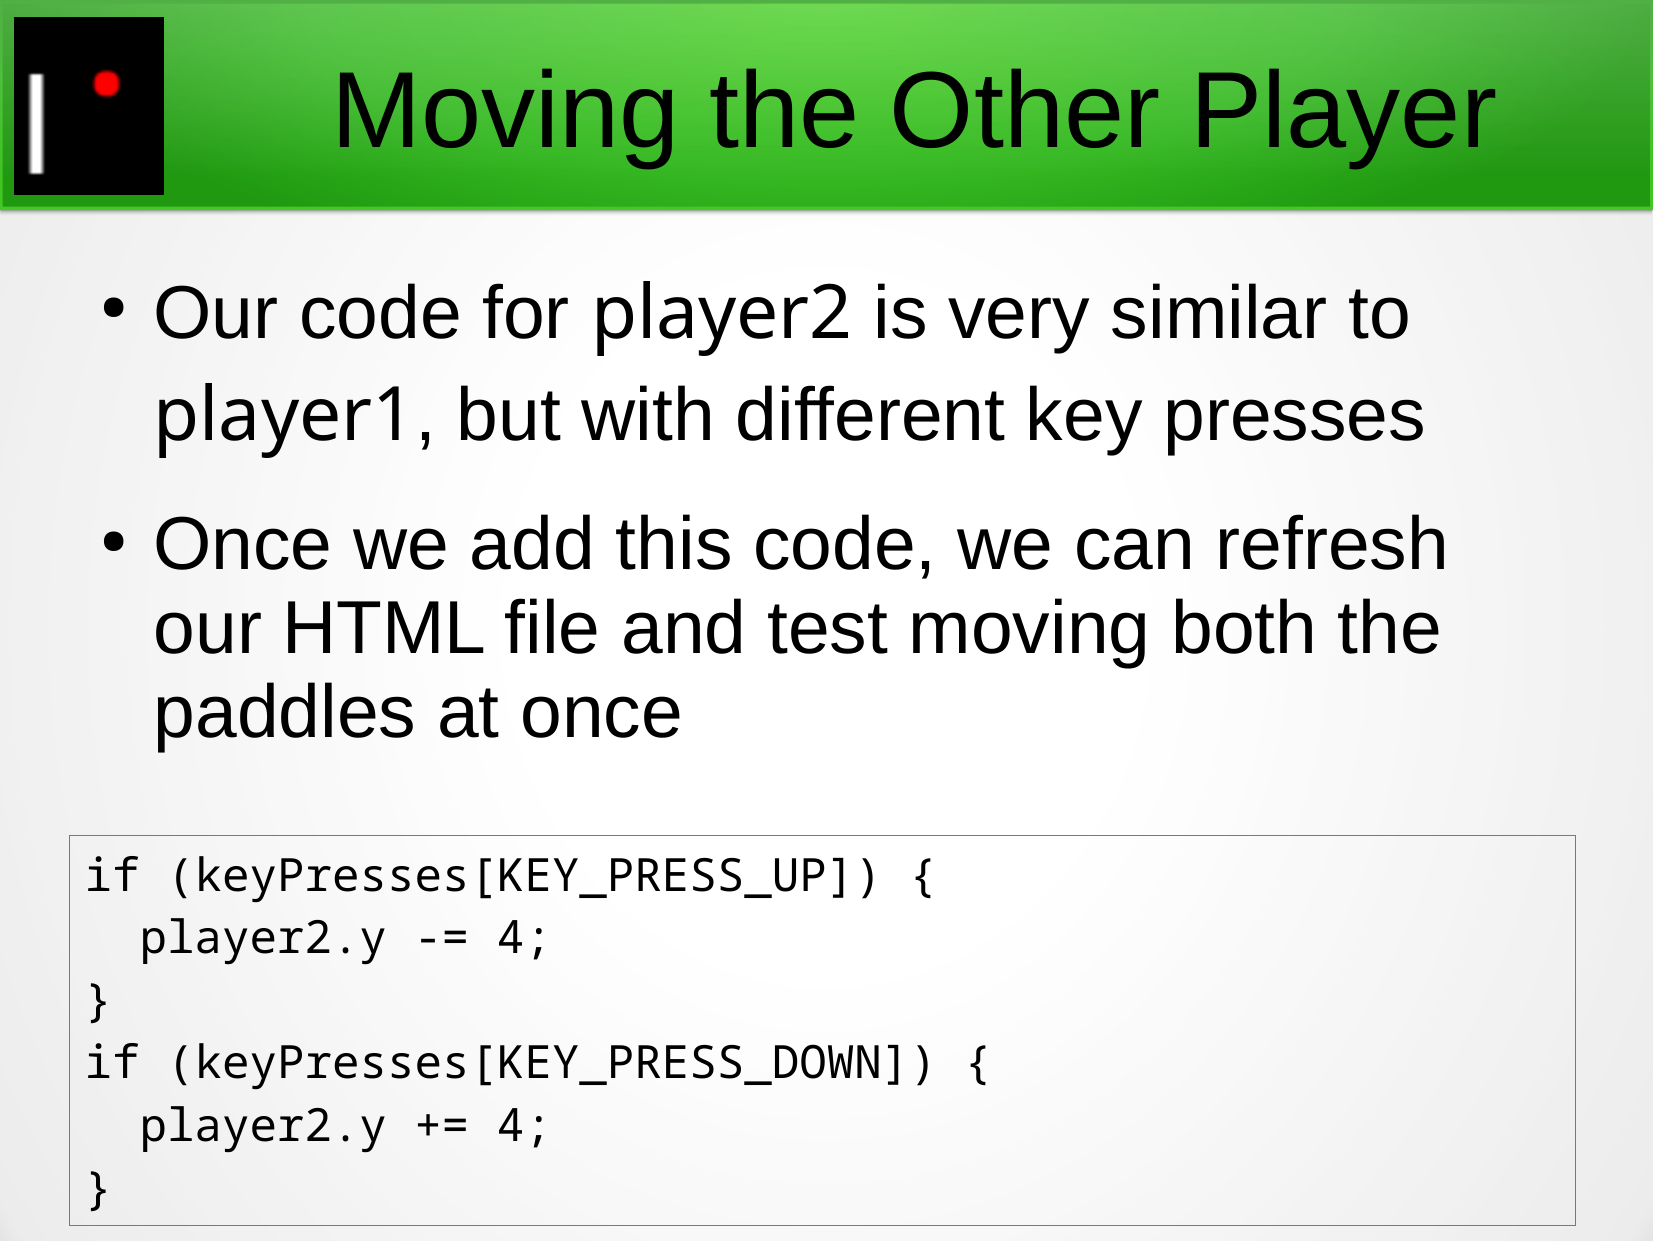

# Moving the Other Player
Our code for player2 is very similar to player1, but with different key presses
Once we add this code, we can refresh our HTML file and test moving both the paddles at once
if (keyPresses[KEY_PRESS_UP]) {
 player2.y -= 4;
}
if (keyPresses[KEY_PRESS_DOWN]) {
 player2.y += 4;
}